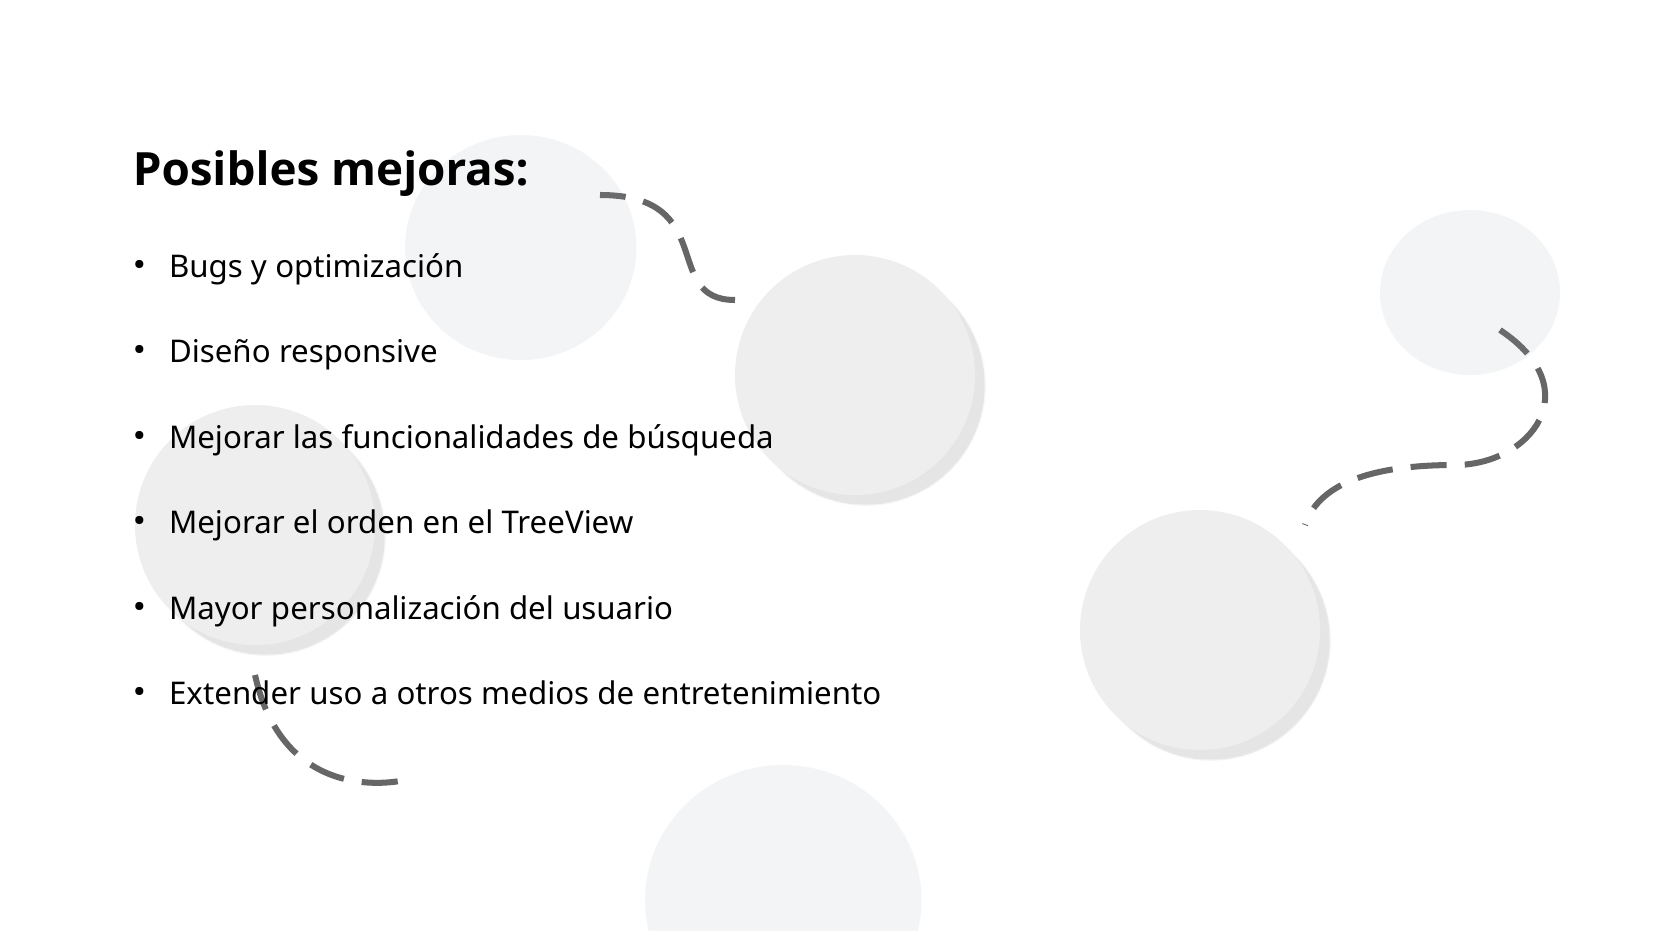

Posibles mejoras:
Bugs y optimización
Diseño responsive
Mejorar las funcionalidades de búsqueda
Mejorar el orden en el TreeView
Mayor personalización del usuario
Extender uso a otros medios de entretenimiento